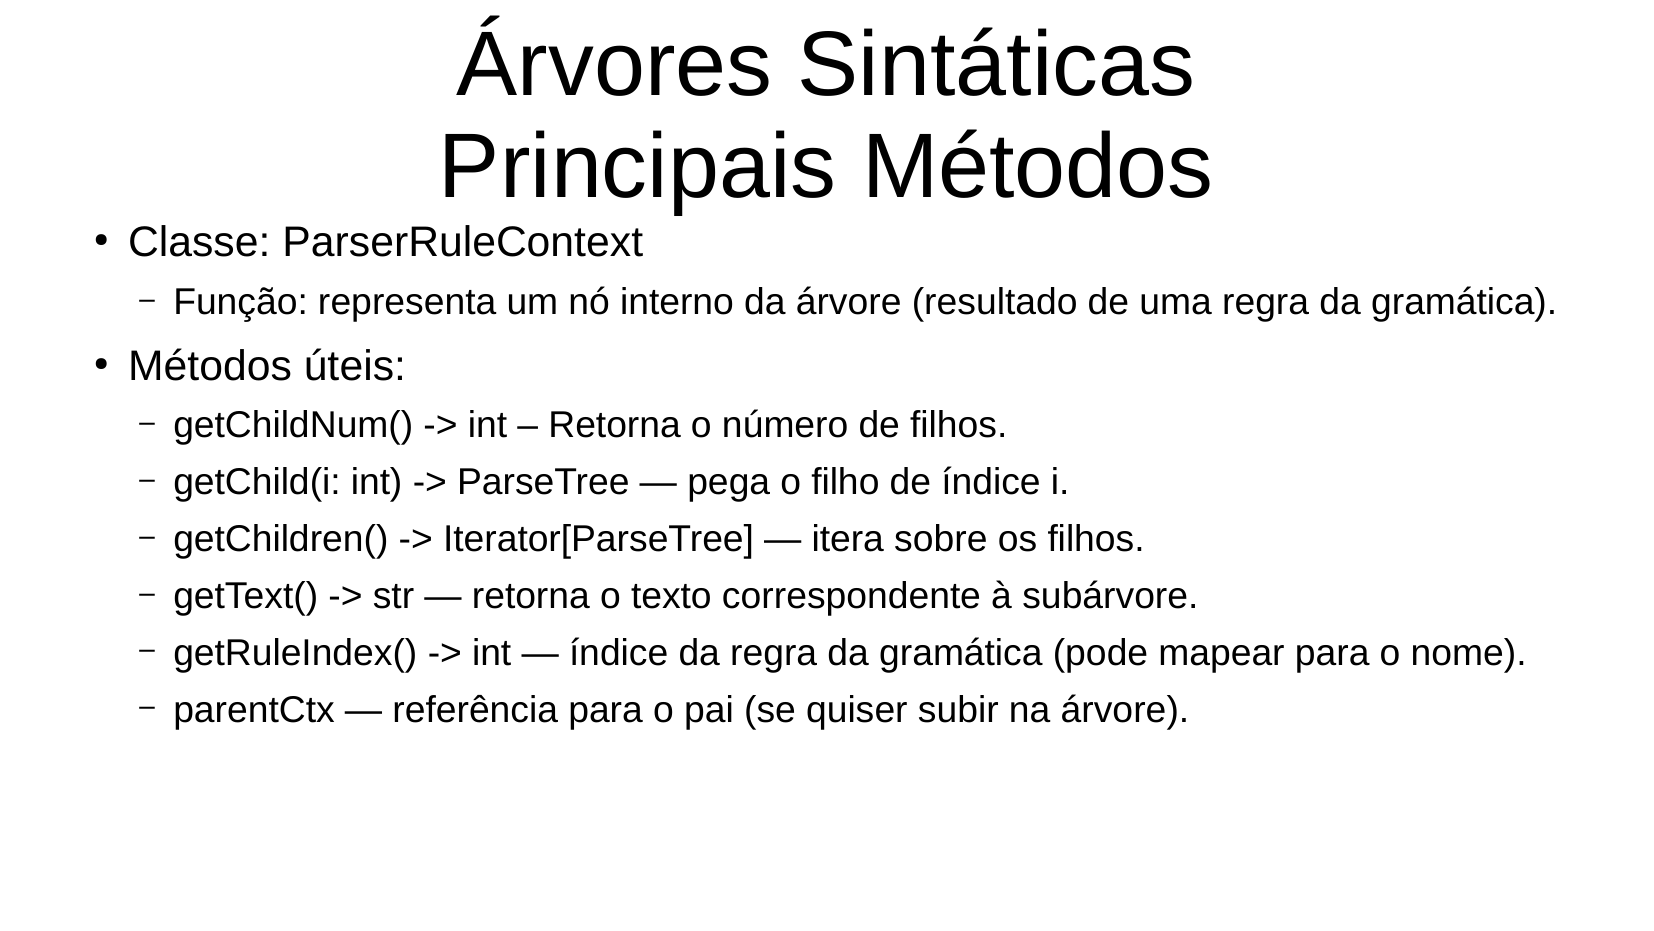

# Árvores Sintáticas Principais Métodos
Classe: ParserRuleContext
Função: representa um nó interno da árvore (resultado de uma regra da gramática).
Métodos úteis:
getChildNum() -> int – Retorna o número de filhos.
getChild(i: int) -> ParseTree — pega o filho de índice i.
getChildren() -> Iterator[ParseTree] — itera sobre os filhos.
getText() -> str — retorna o texto correspondente à subárvore.
getRuleIndex() -> int — índice da regra da gramática (pode mapear para o nome).
parentCtx — referência para o pai (se quiser subir na árvore).